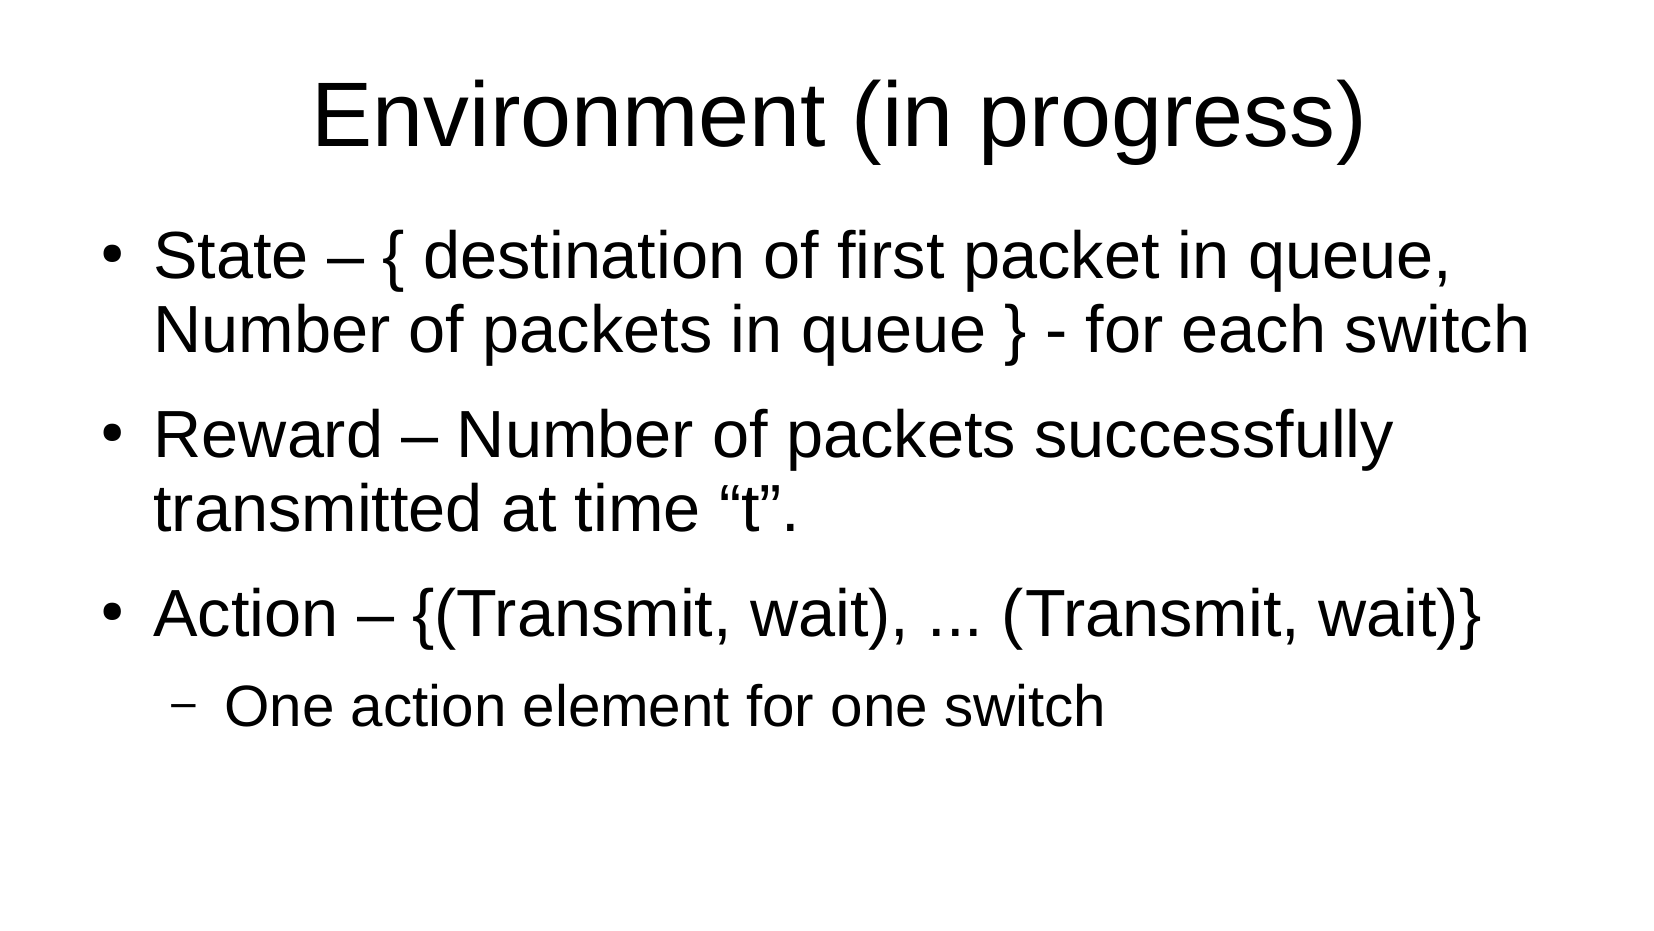

# Environment (in progress)
State – { destination of first packet in queue, Number of packets in queue } - for each switch
Reward – Number of packets successfully transmitted at time “t”.
Action – {(Transmit, wait), ... (Transmit, wait)}
One action element for one switch